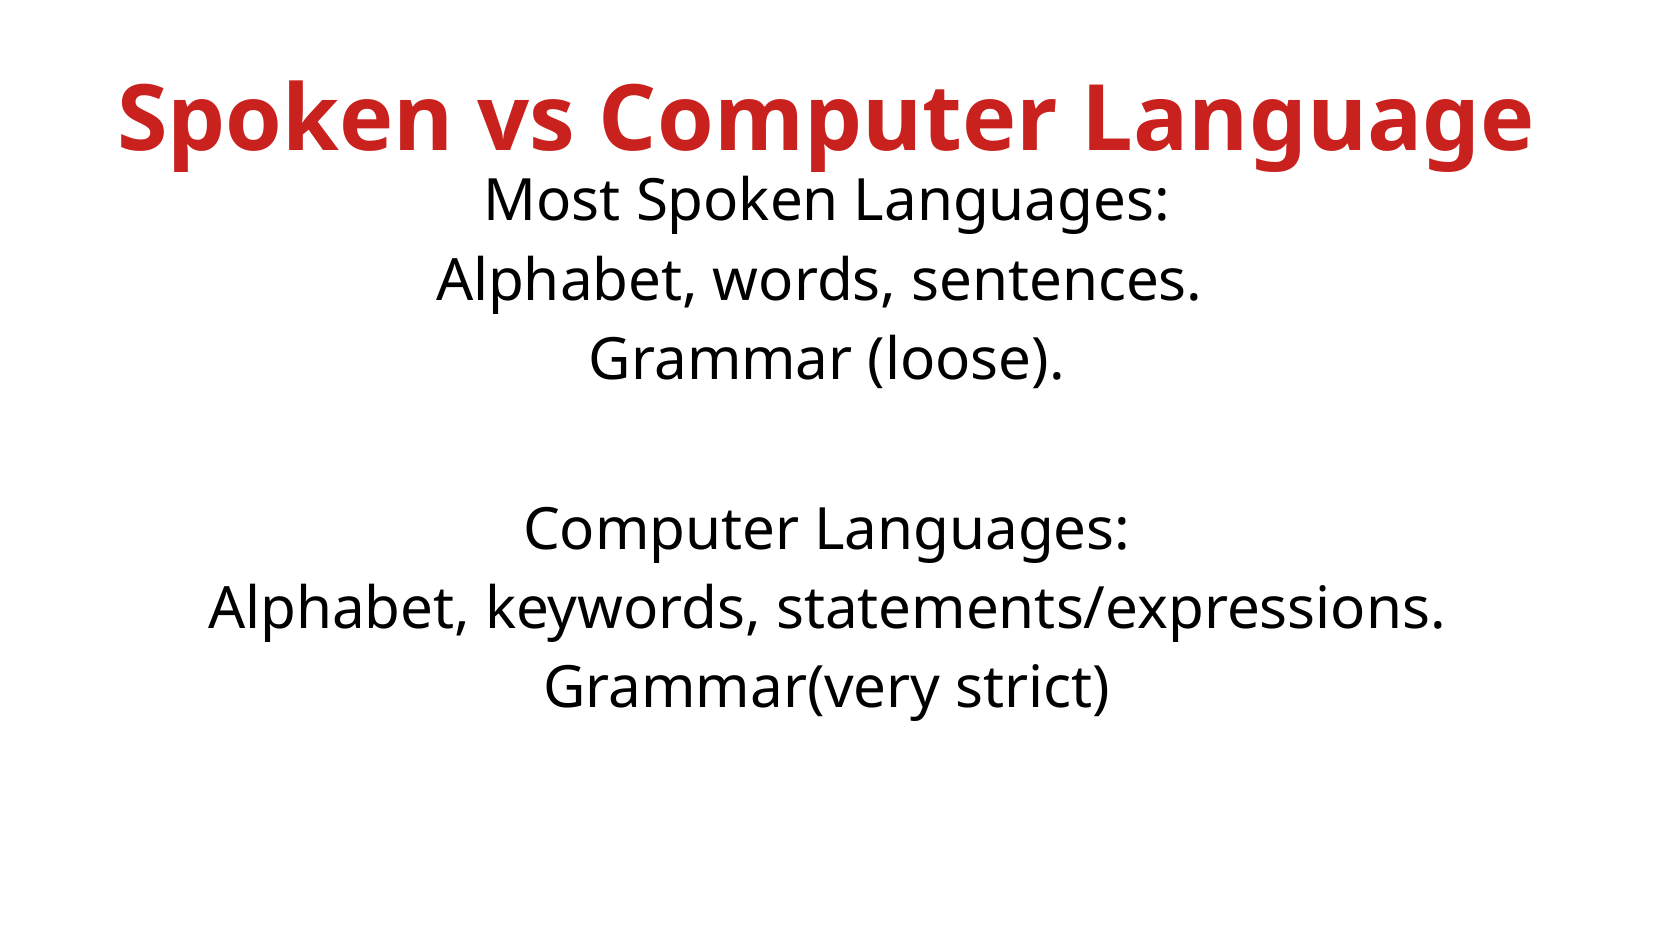

# Spoken vs Computer Language
Most Spoken Languages:
Alphabet, words, sentences.
Grammar (loose).
Computer Languages:
Alphabet, keywords, statements/expressions.
Grammar(very strict)